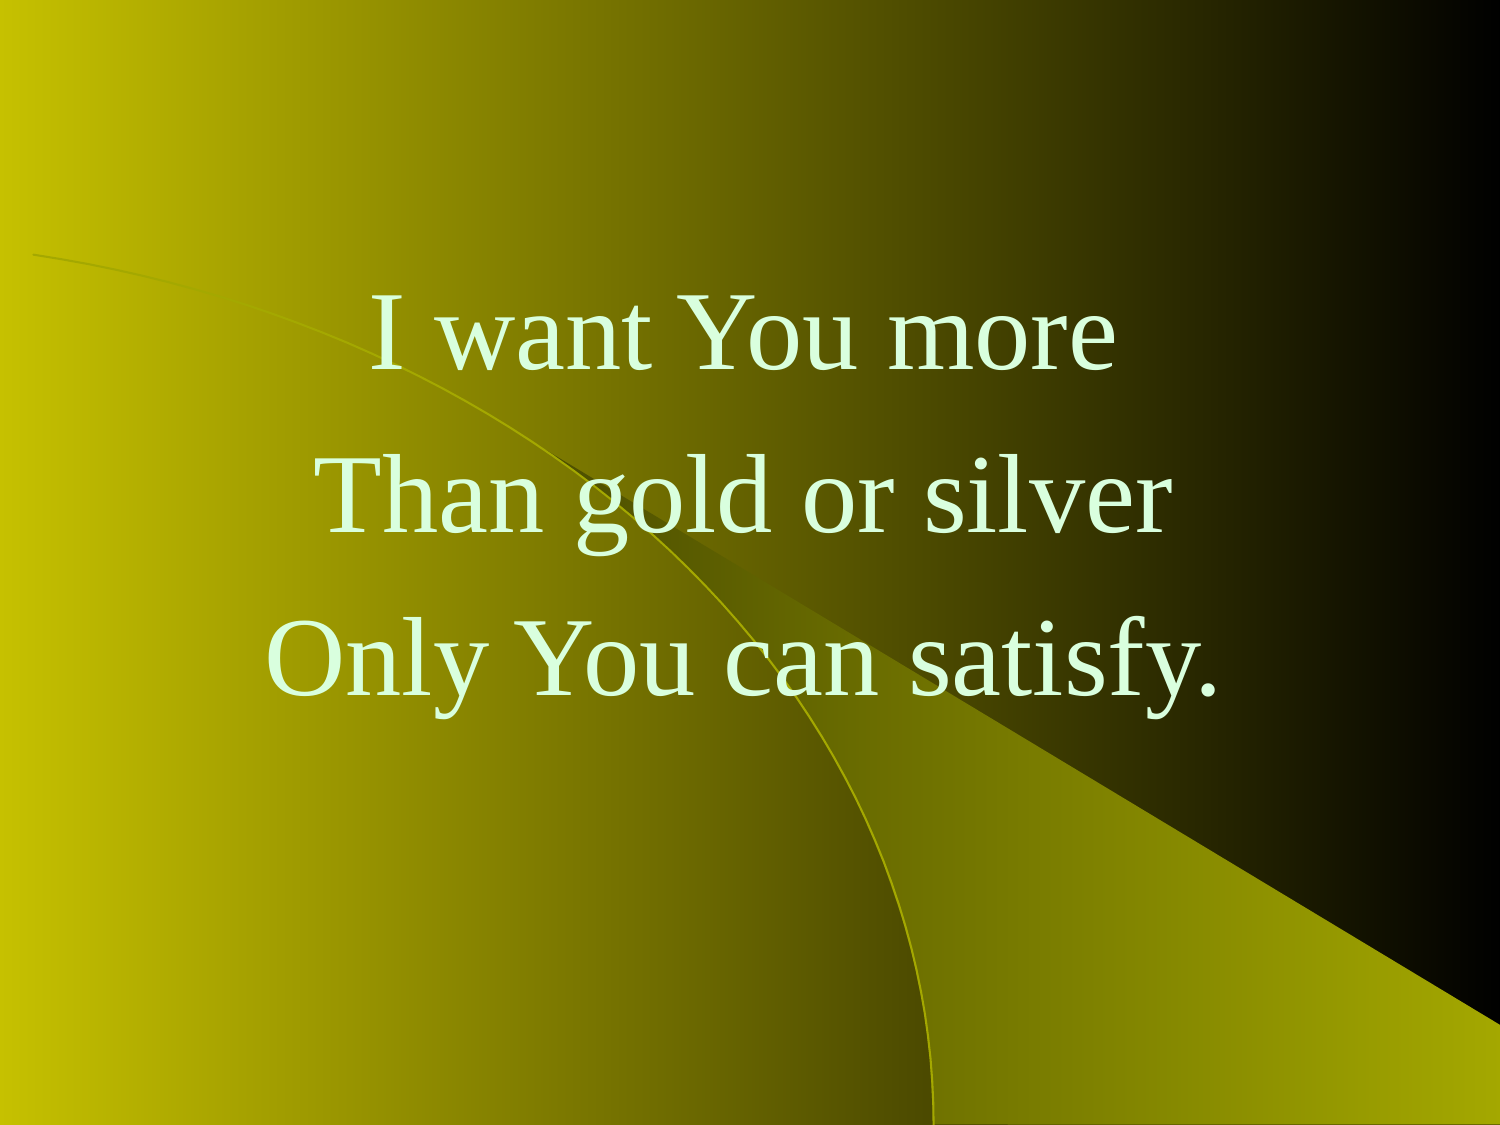

# I want You more
Than gold or silver
Only You can satisfy.